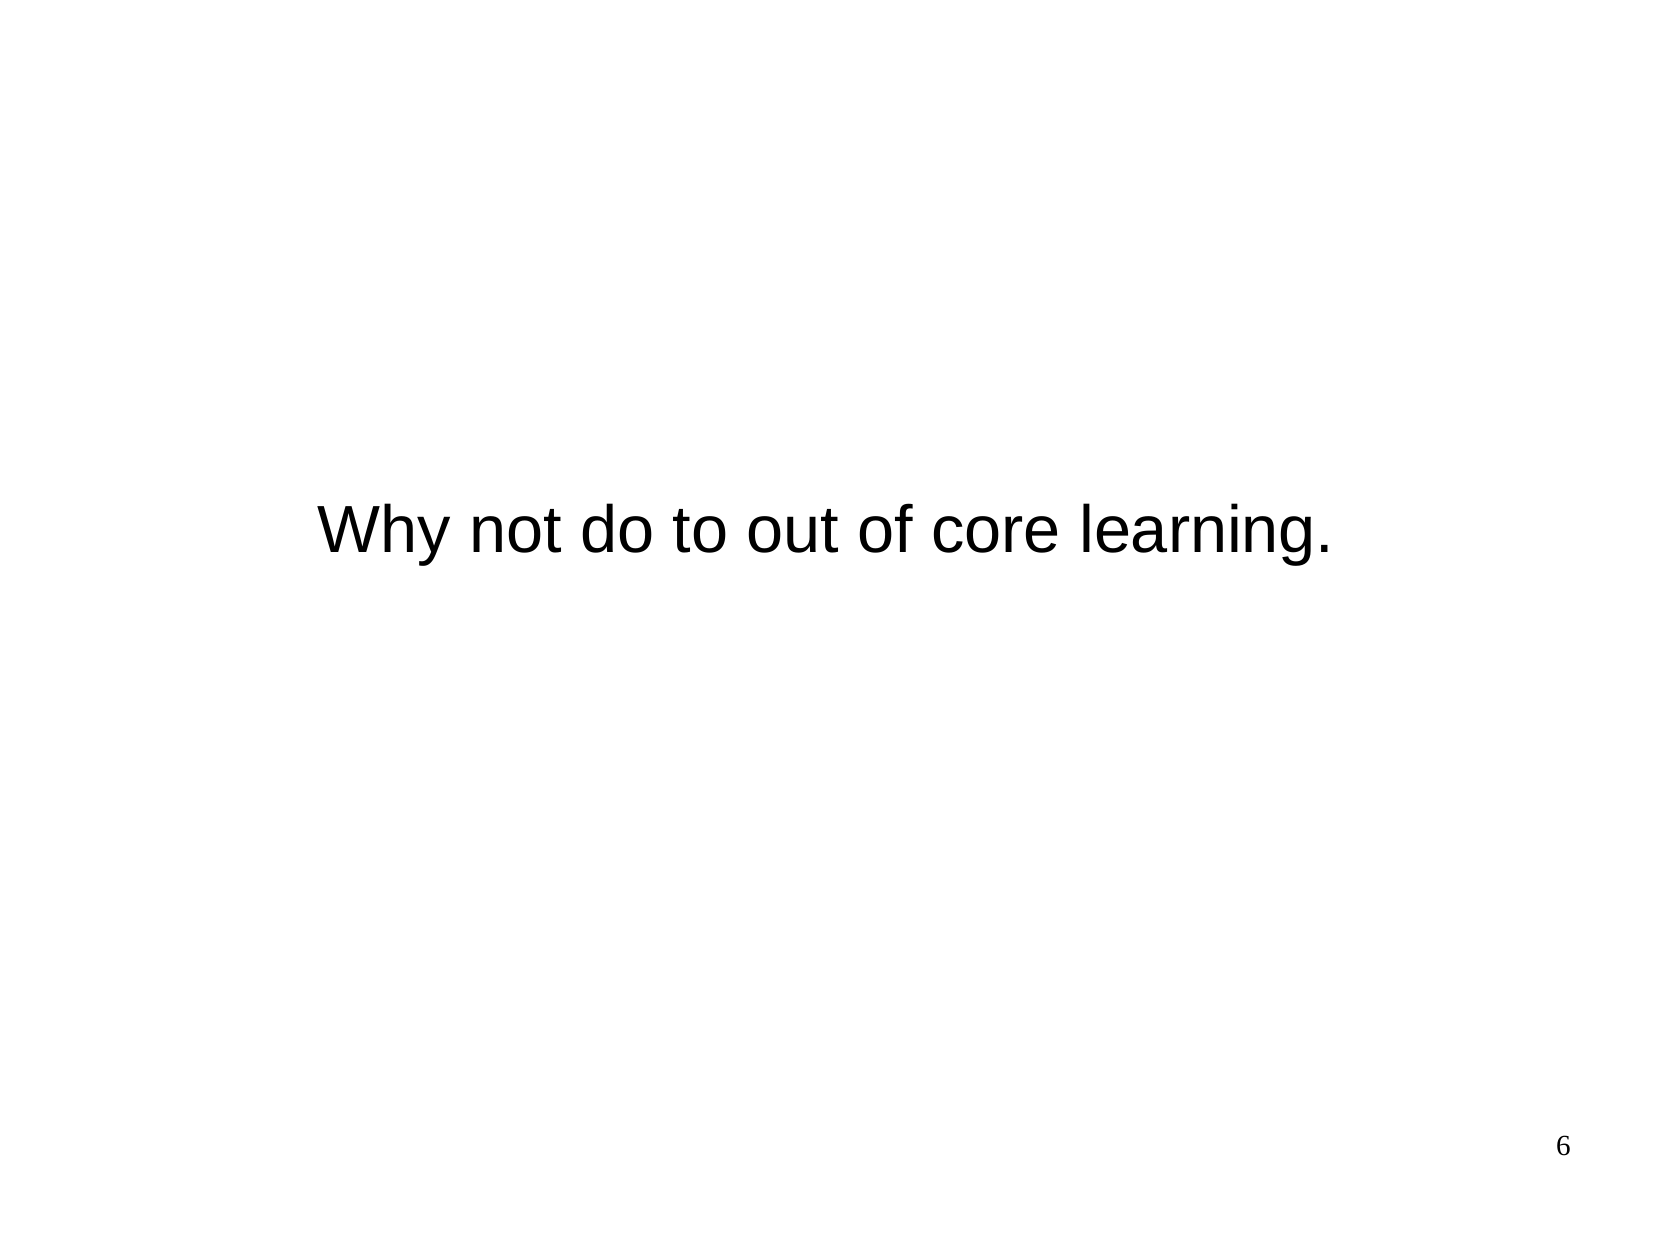

# Why not do to out of core learning.
6